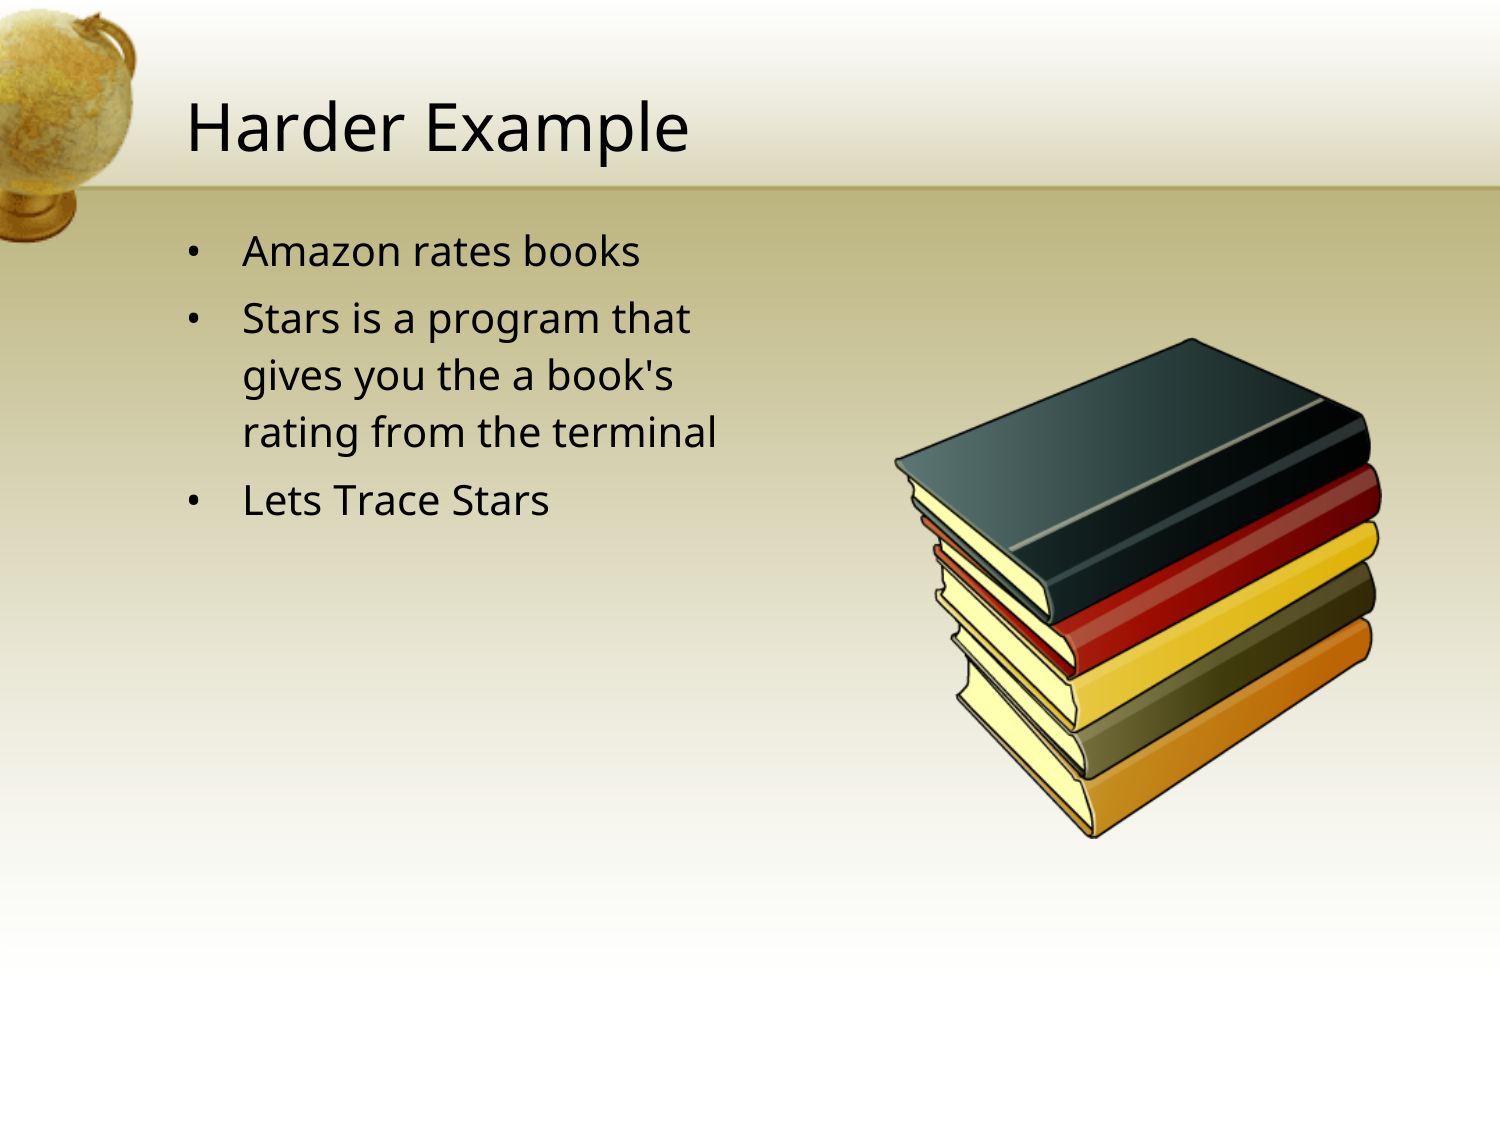

# Harder Example
Amazon rates books
Stars is a program that gives you the a book's rating from the terminal
Lets Trace Stars